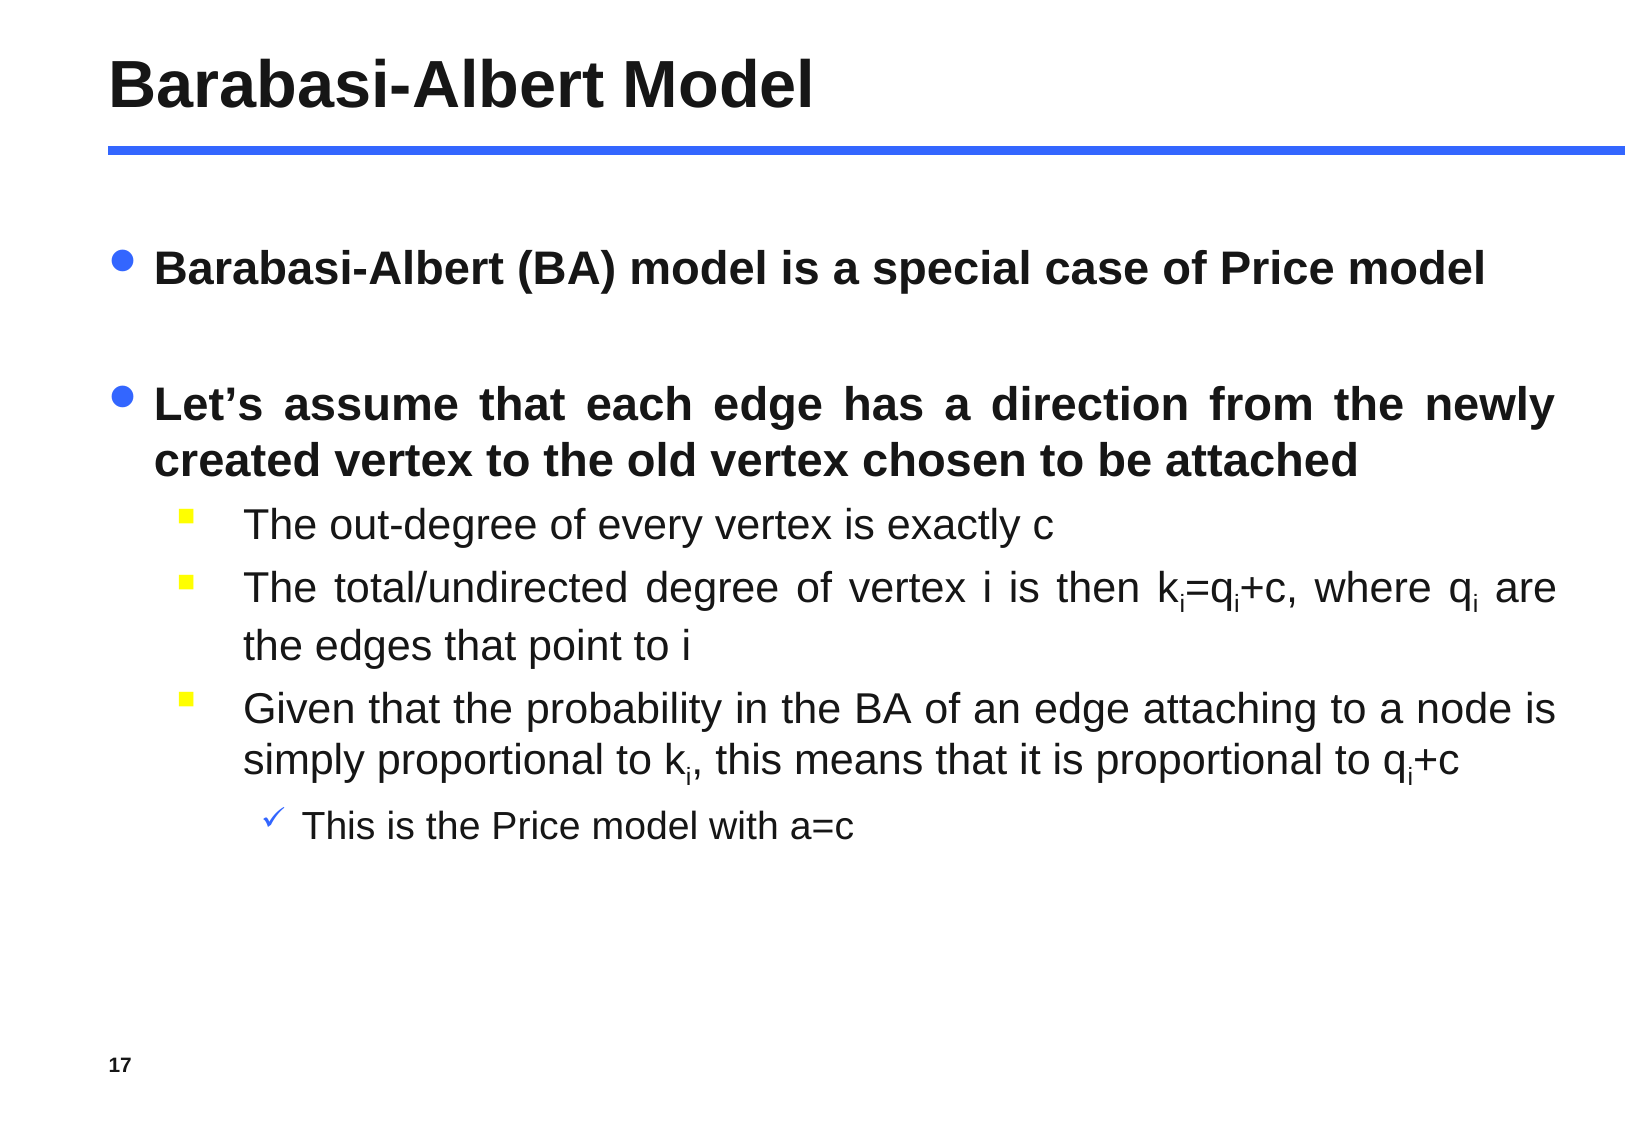

# Barabasi-Albert Model
Barabasi-Albert (BA) model is a special case of Price model
Let’s assume that each edge has a direction from the newly created vertex to the old vertex chosen to be attached
The out-degree of every vertex is exactly c
The total/undirected degree of vertex i is then ki=qi+c, where qi are the edges that point to i
Given that the probability in the BA of an edge attaching to a node is simply proportional to ki, this means that it is proportional to qi+c
This is the Price model with a=c